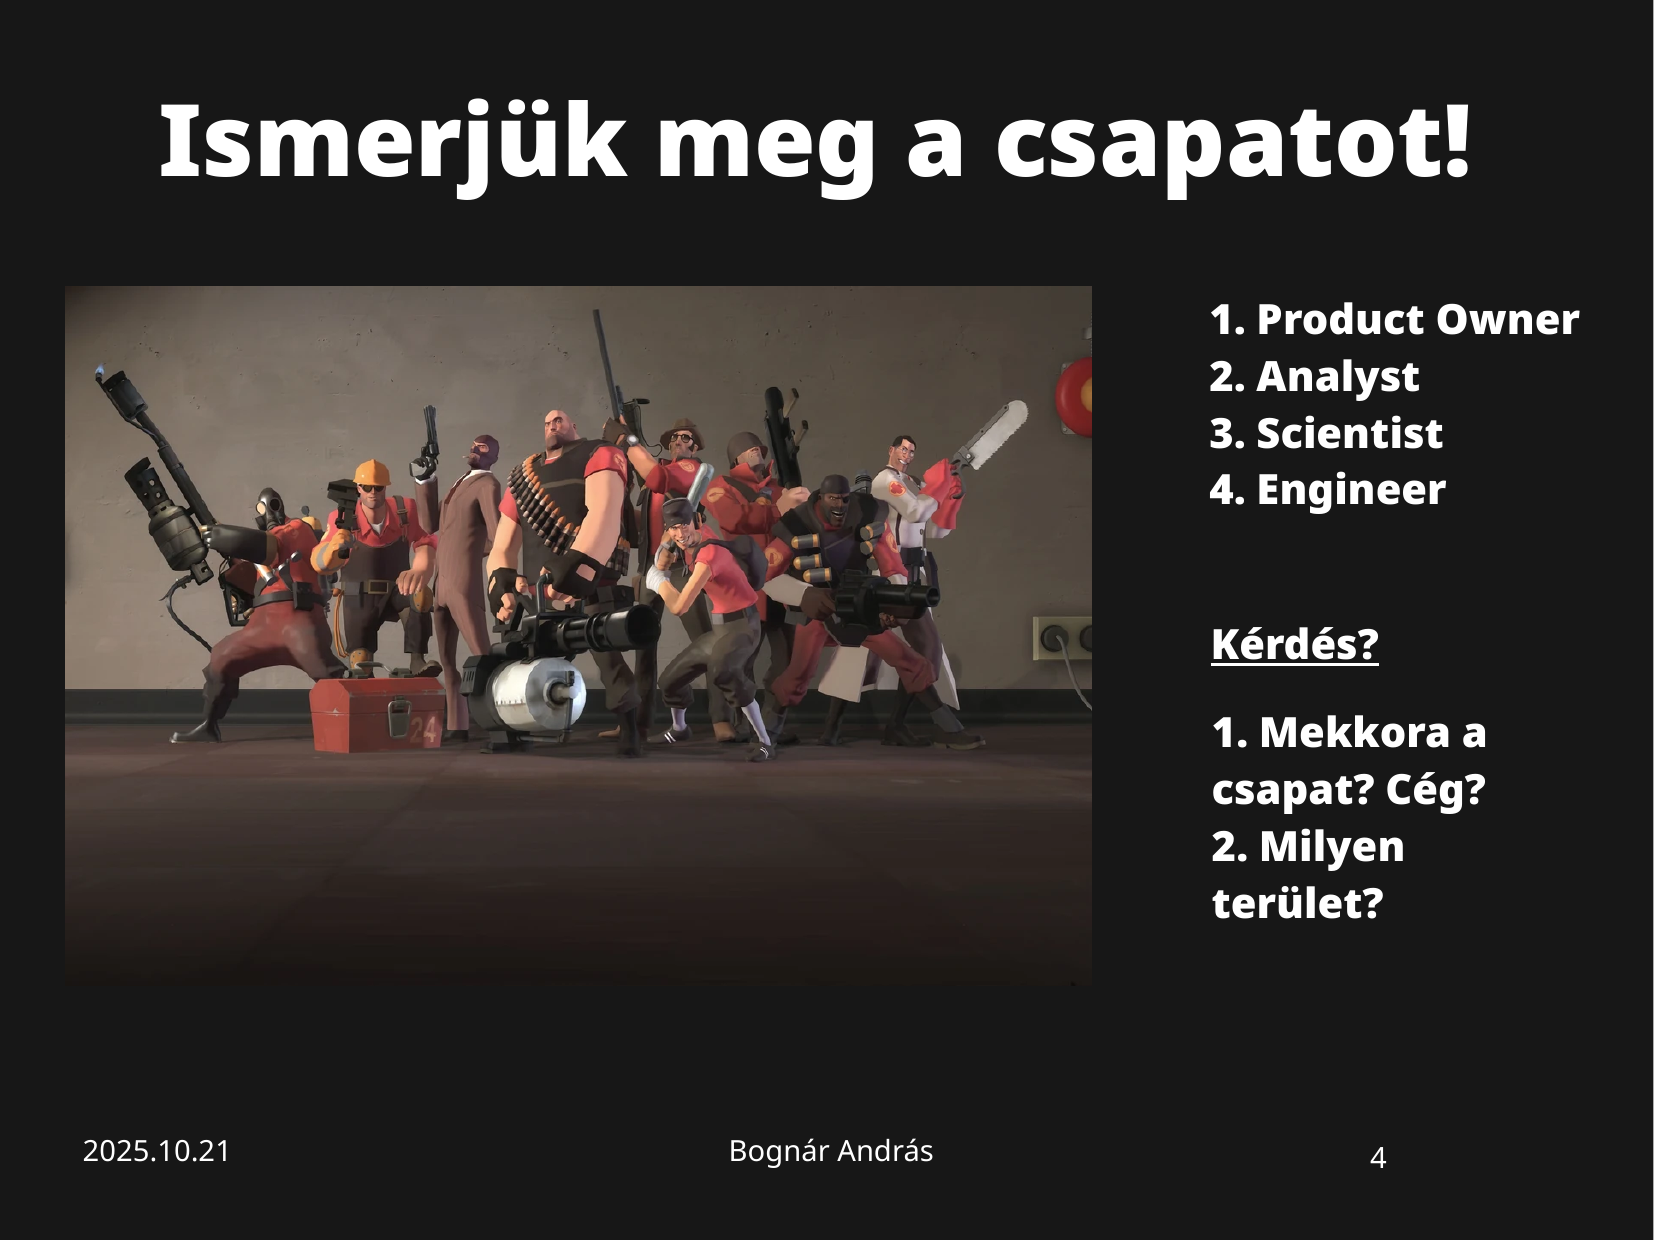

Ismerjük meg a csapatot!
1. Product Owner
2. Analyst
3. Scientist
4. Engineer
Kérdés?
1. Mekkora a csapat? Cég?
2. Milyen terület?